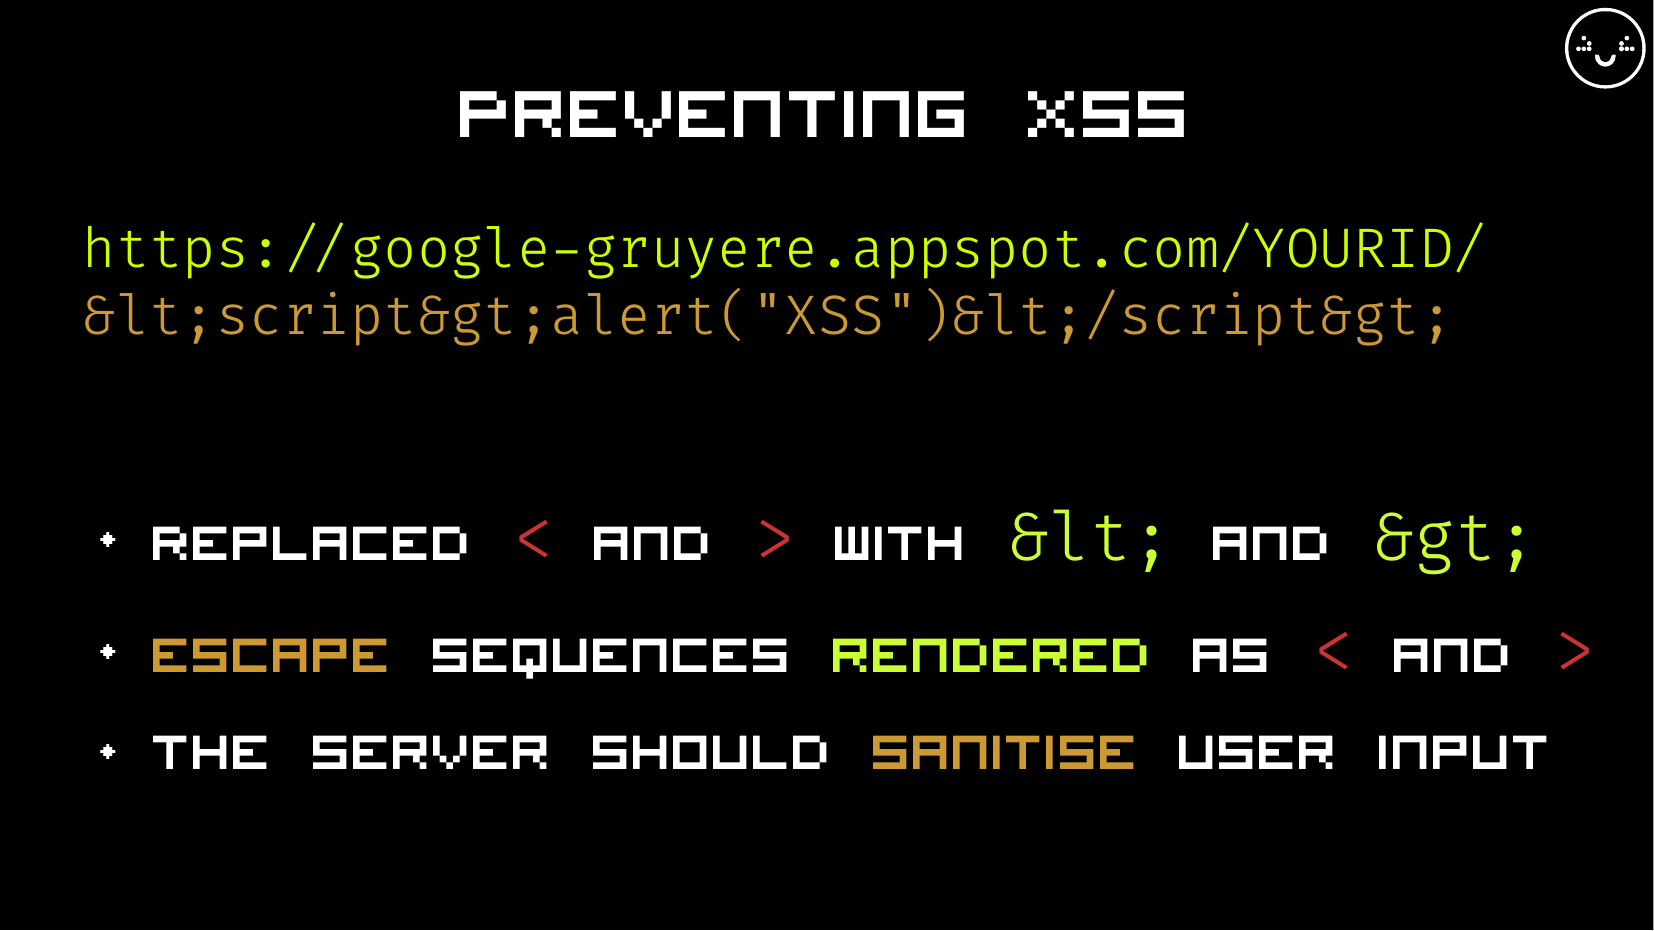

# Preventing xss
https://google-gruyere.appspot.com/YOURID/
&lt;script&gt;alert("XSS")&lt;/script&gt;
Replaced < and > with &lt; And &gt;
escape sequences rendered as < and >
The server should sanitise user input